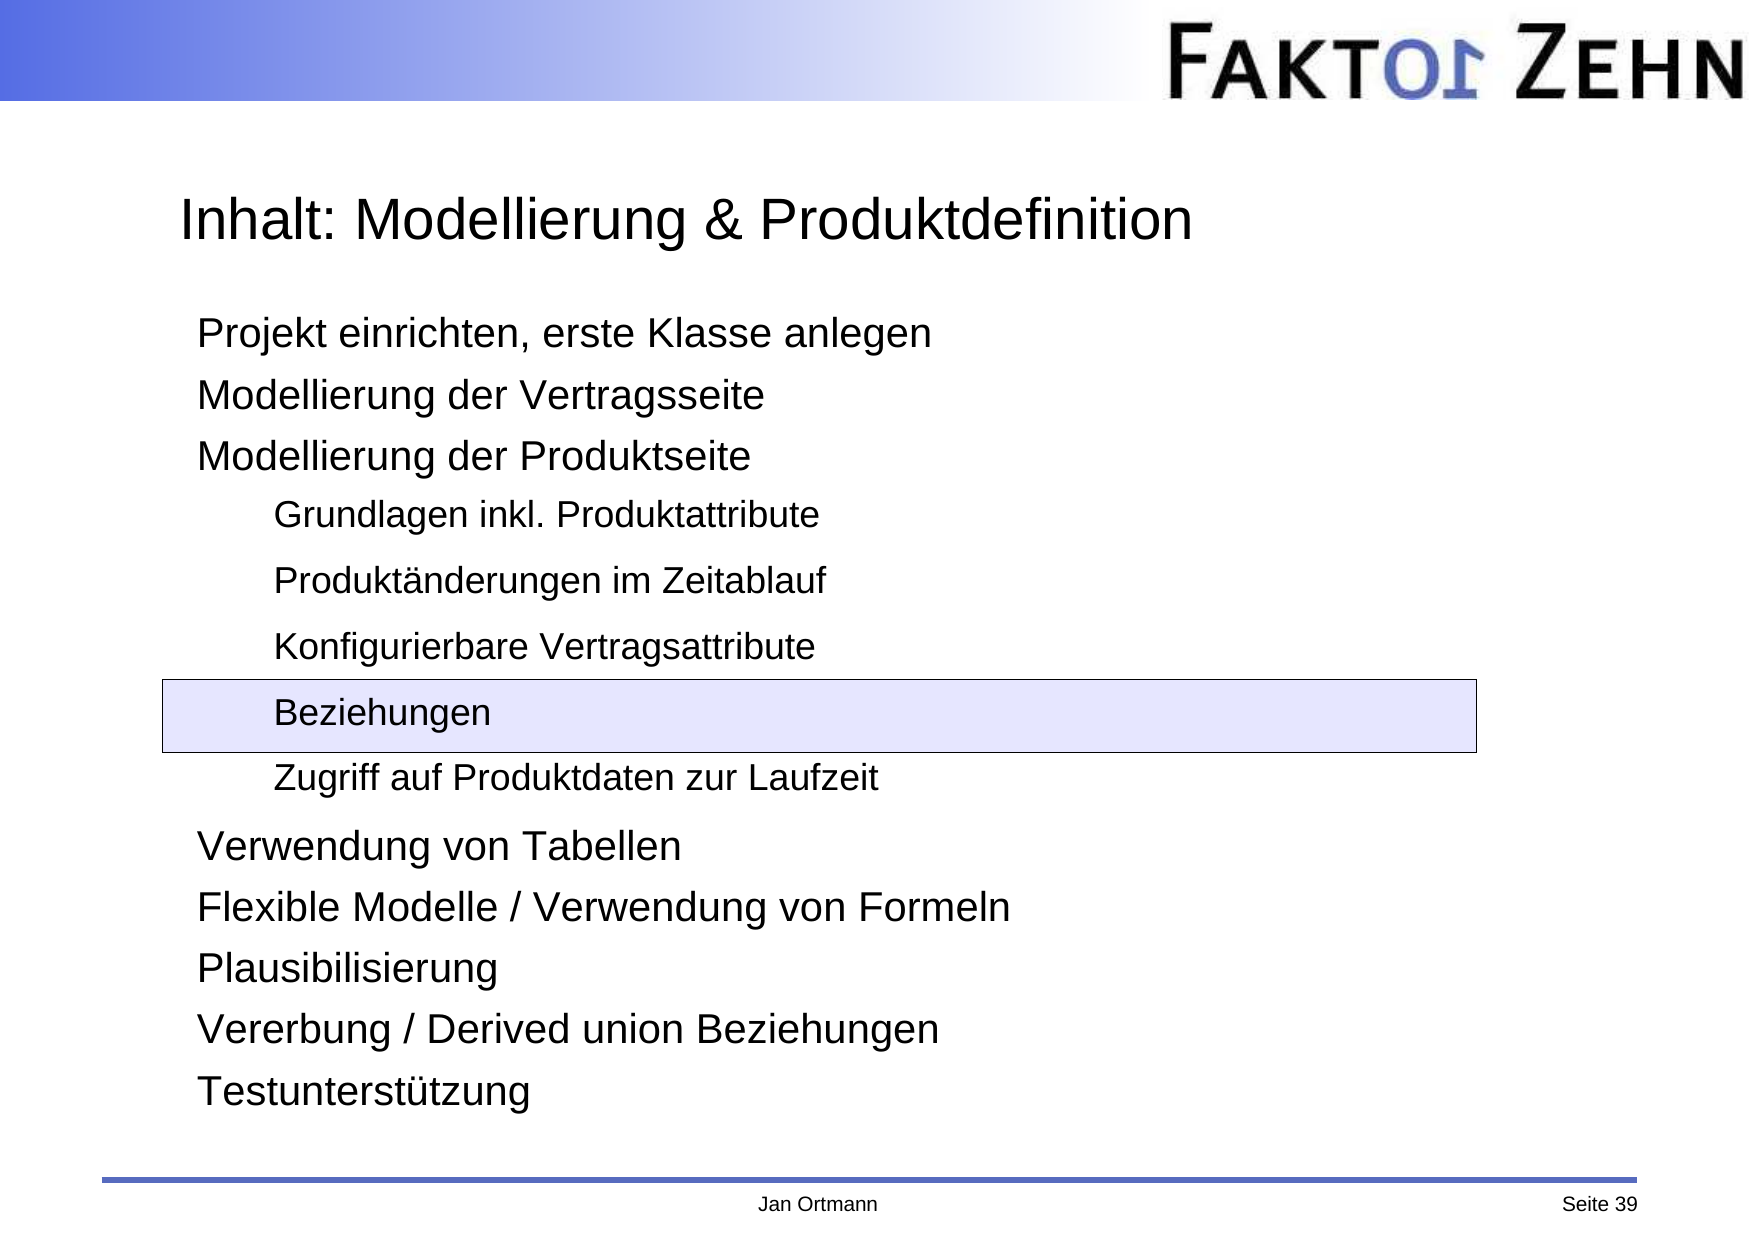

# Inhalt: Modellierung & Produktdefinition
Projekt einrichten, erste Klasse anlegen
Modellierung der Vertragsseite
Modellierung der Produktseite
Grundlagen inkl. Produktattribute
Produktänderungen im Zeitablauf
Konfigurierbare Vertragsattribute
Beziehungen
Zugriff auf Produktdaten zur Laufzeit
Verwendung von Tabellen
Flexible Modelle / Verwendung von Formeln
Plausibilisierung
Vererbung / Derived union Beziehungen
Testunterstützung